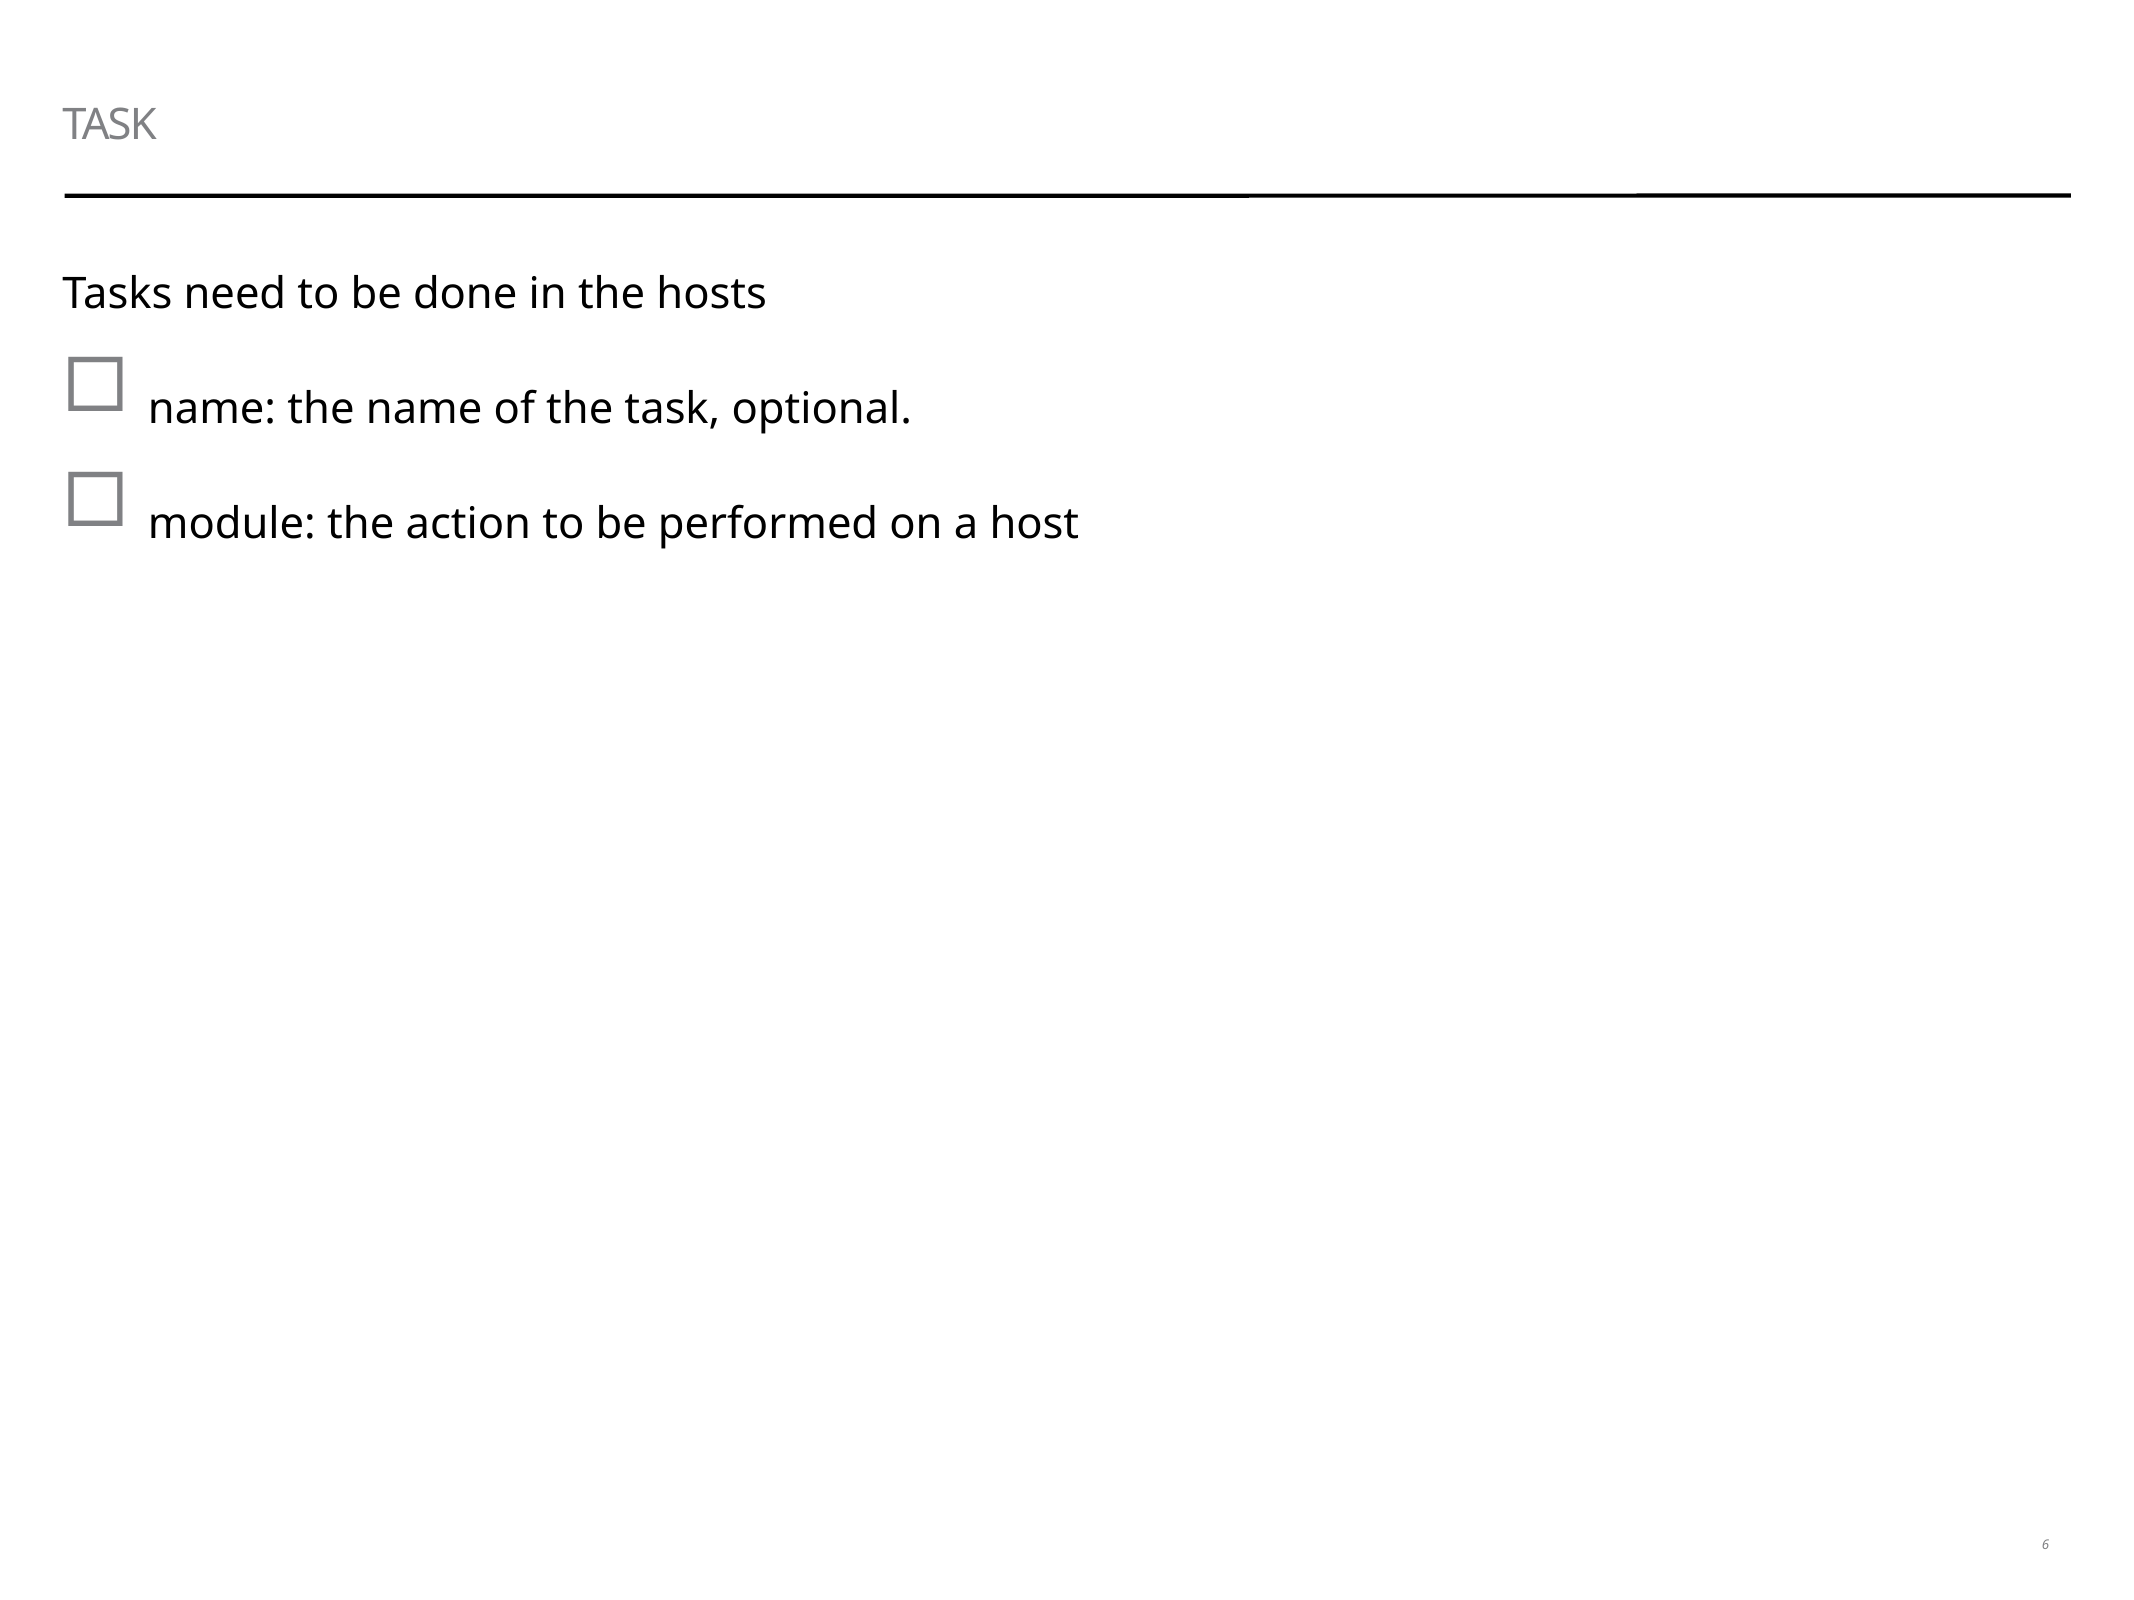

# TASK
Tasks need to be done in the hosts
name: the name of the task, optional.
module: the action to be performed on a host